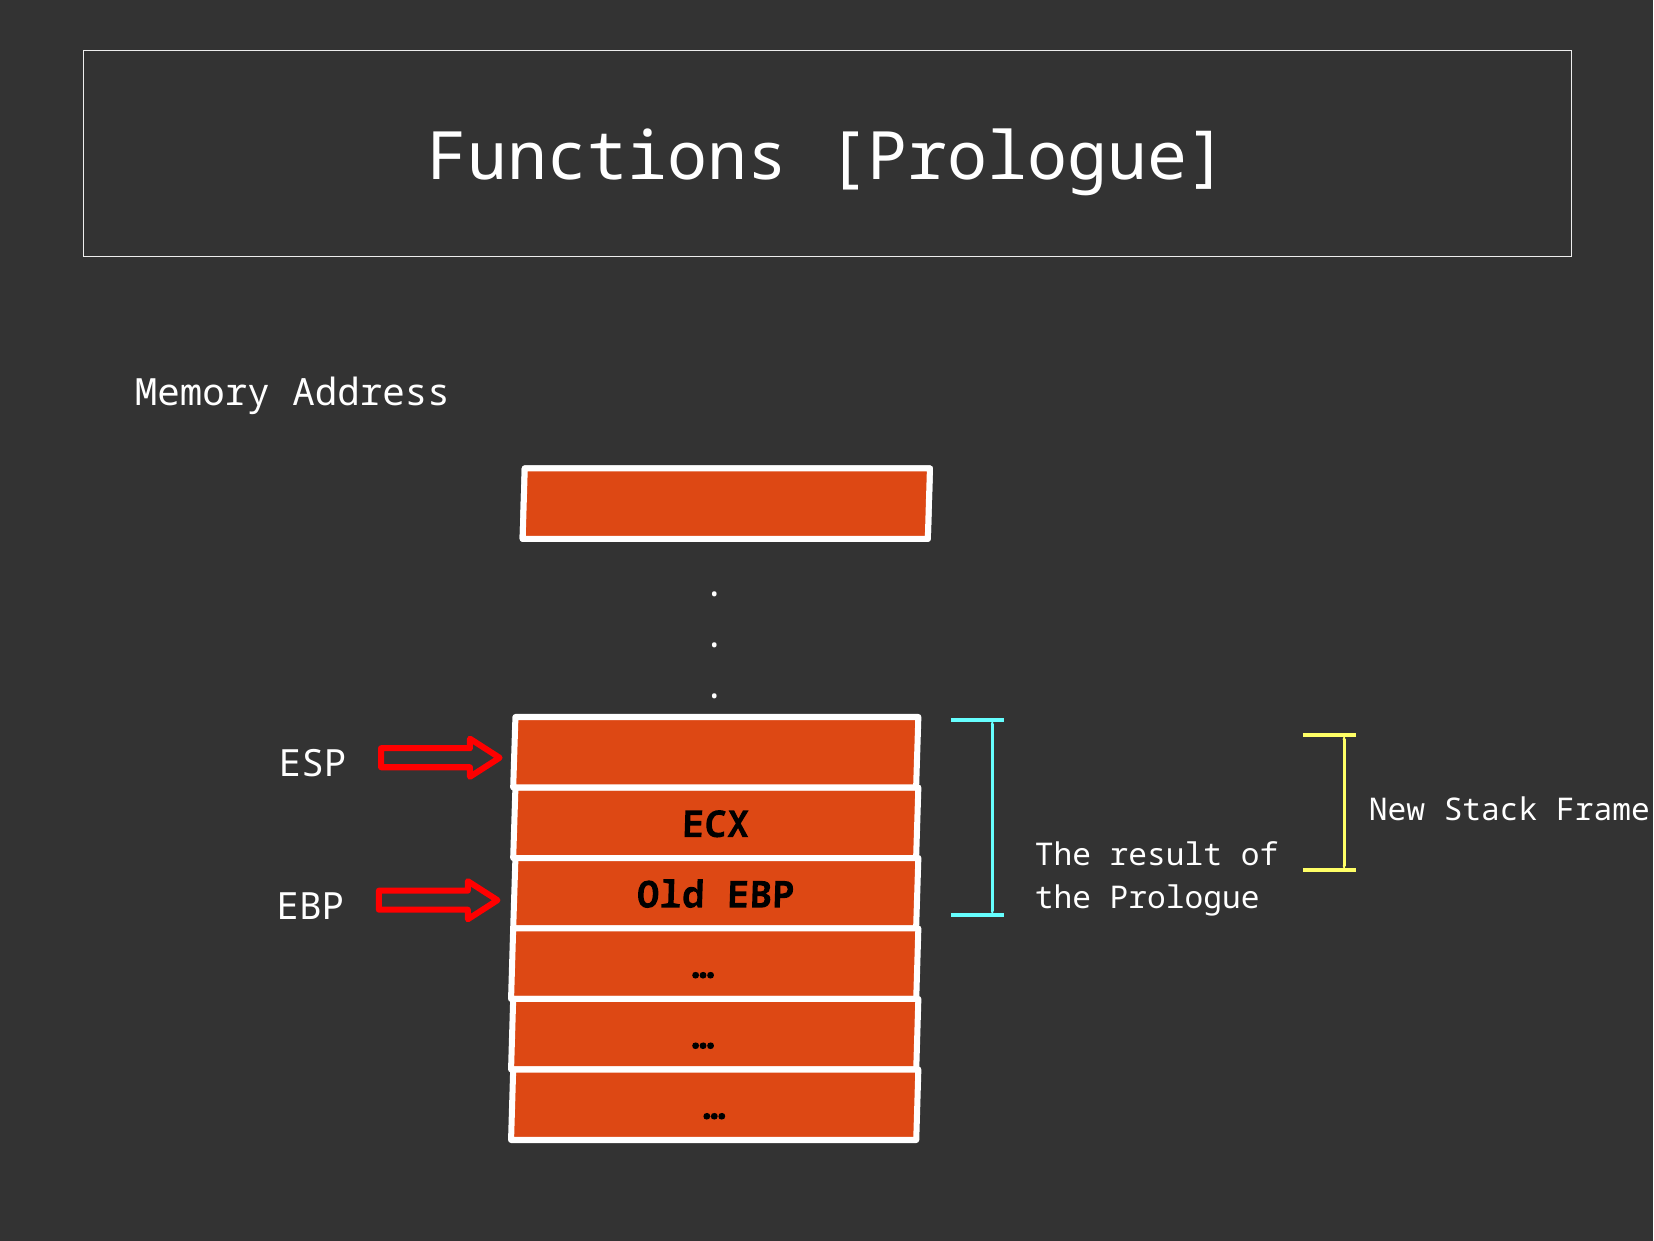

Functions [Prologue]
Memory Address
.
.
.
 ESP
New Stack Frame
ECX
The result of
the Prologue
Old EBP
 EBP
…
…
…